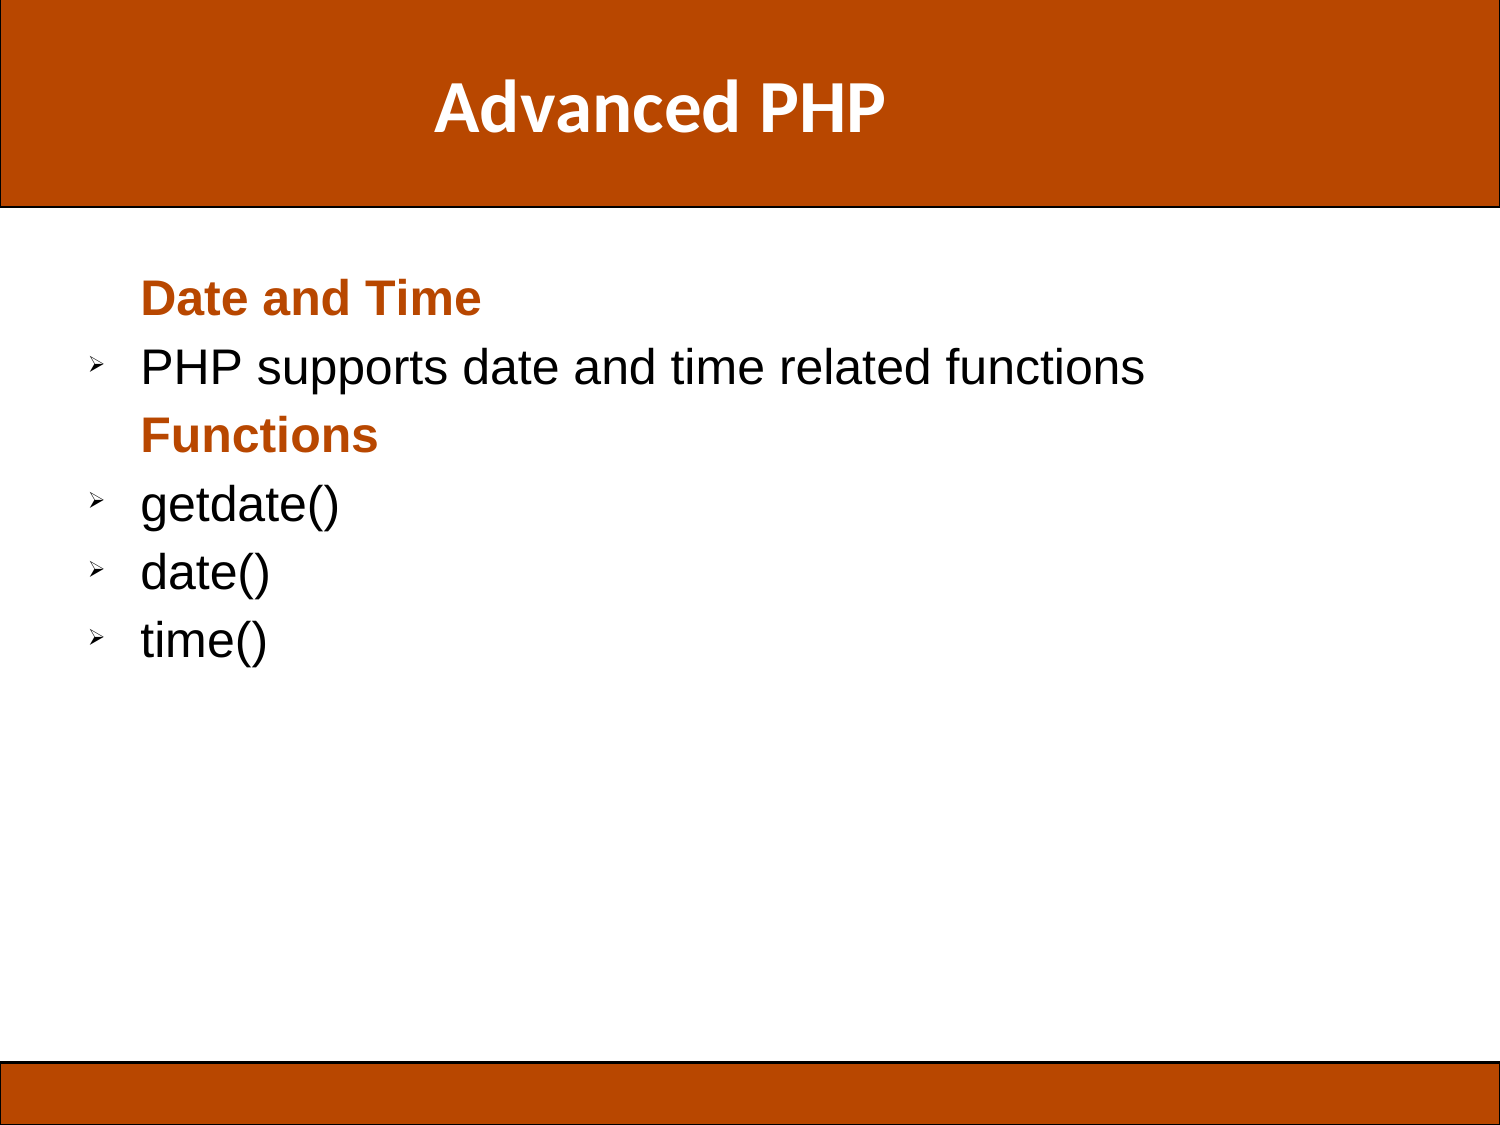

Advanced PHP
# Date and Time
PHP supports date and time related functions
Functions
getdate()
date()
time()